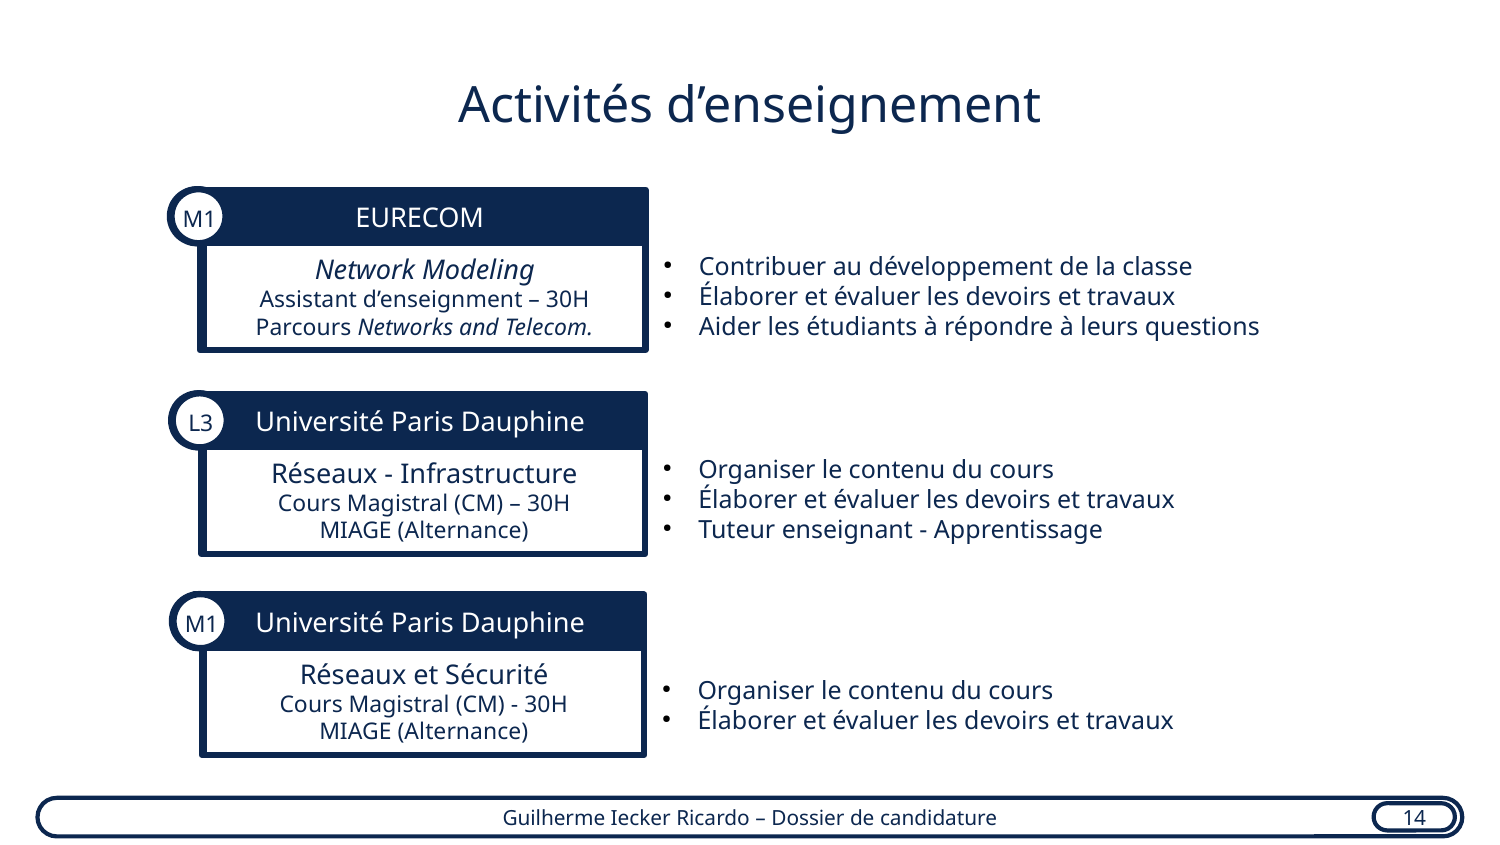

# Activités d’enseignement
EURECOM
EURECOM
M1
M1
Contribuer au développement de la classe
Élaborer et évaluer les devoirs et travaux
Aider les étudiants à répondre à leurs questions
Network Modeling
Assistant d’enseignment
60 heures
Network Modeling
Assistant d’enseignment – 30H
Parcours Networks and Telecom.
EURECOM
Université Paris Dauphine
M1
L3
Organiser le contenu du cours
Élaborer et évaluer les devoirs et travaux
Tuteur enseignant - Apprentissage
Network Modeling
Assistant d’enseignment
60 heures
Réseaux - Infrastructure
Cours Magistral (CM) – 30H
MIAGE (Alternance)
EURECOM
Université Paris Dauphine
M1
M1
Network Modeling
Assistant d’enseignment
60 heures
Réseaux et Sécurité
Cours Magistral (CM) - 30H
MIAGE (Alternance)
Organiser le contenu du cours
Élaborer et évaluer les devoirs et travaux
Guilherme Iecker Ricardo – Dossier de candidature
14